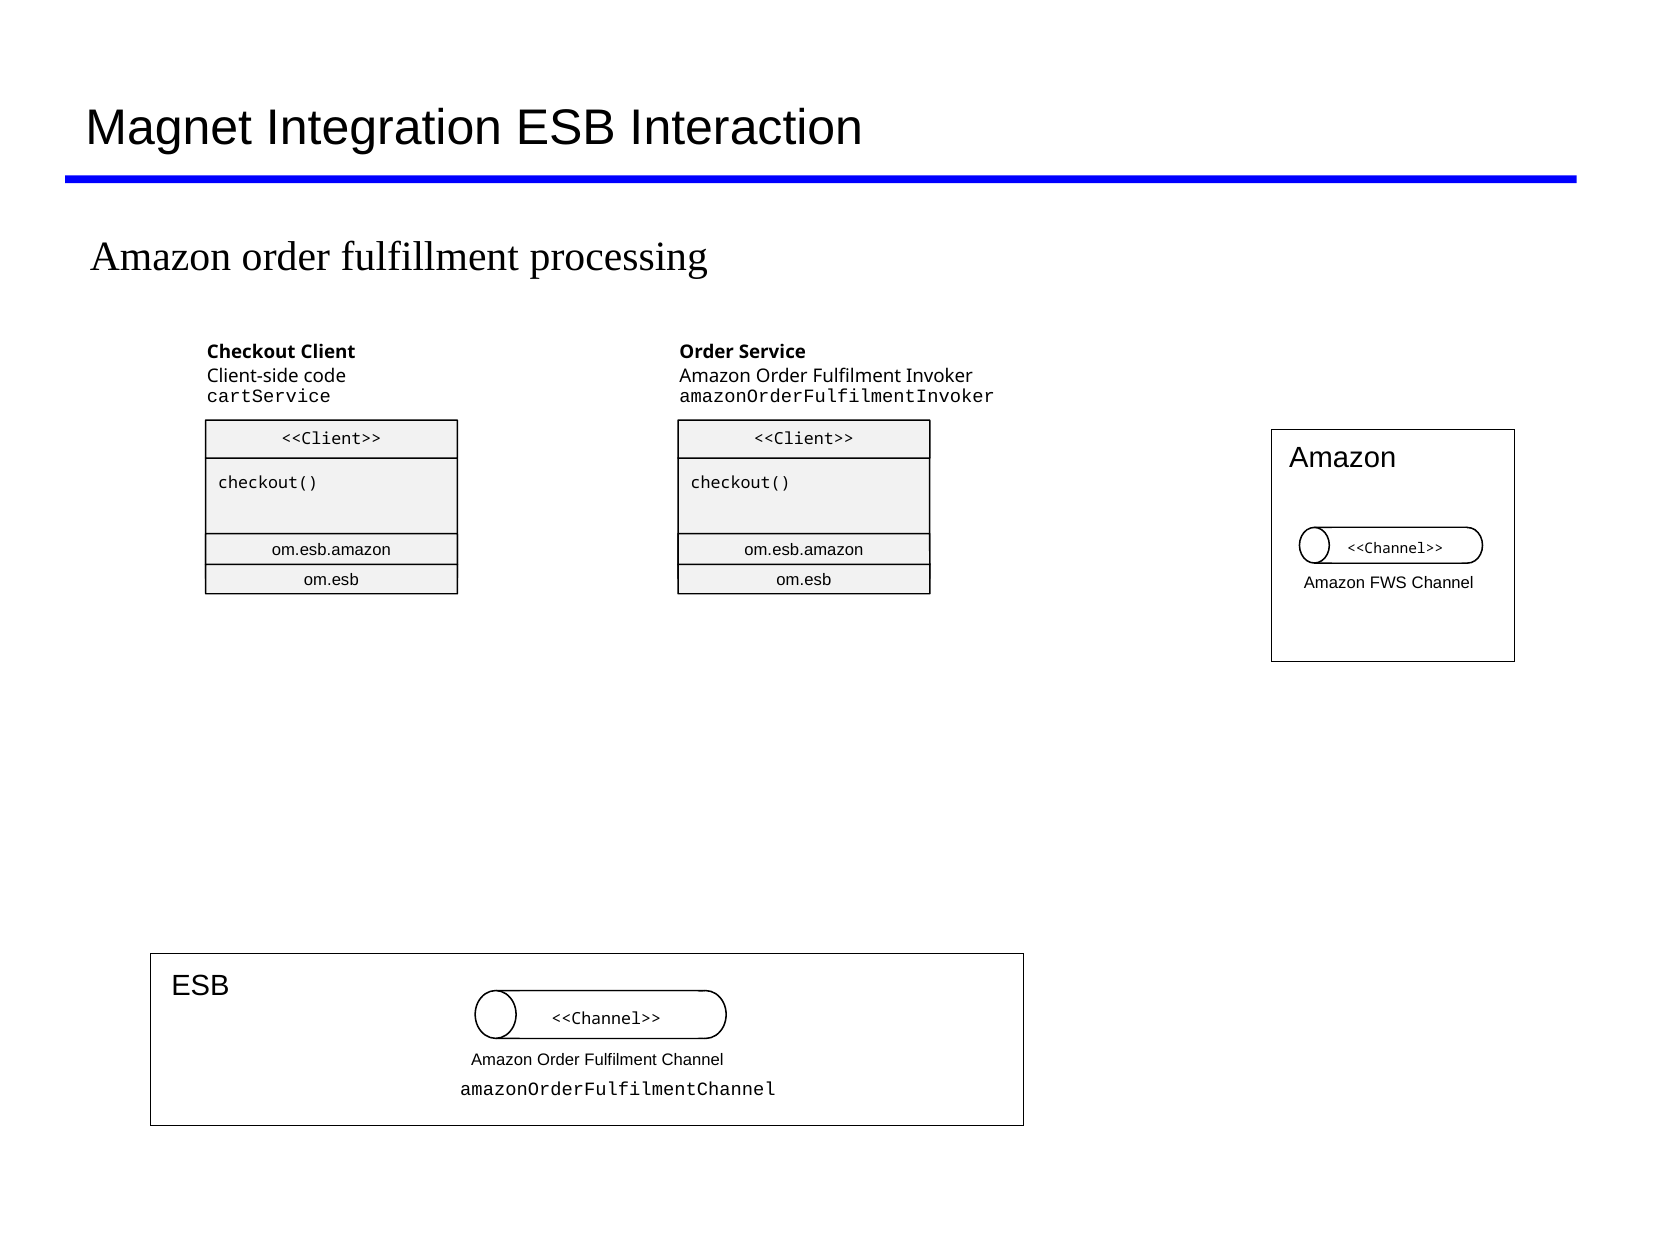

Magnet Integration ESB Interaction
# Amazon order fulfillment processing
Checkout Client
Client-side code
Order Service
Amazon Order Fulfilment Invoker
cartService
amazonOrderFulfilmentInvoker
<<Client>>
<<Client>>
Amazon
Amazon
checkout()
checkout()
<<Channel>>
Amazon FWS Channel
om.esb.amazon
om.esb.amazon
om.esb
om.esb
ESB
<<Channel>>
Amazon Order Fulfilment Channel
amazonOrderFulfilmentChannel